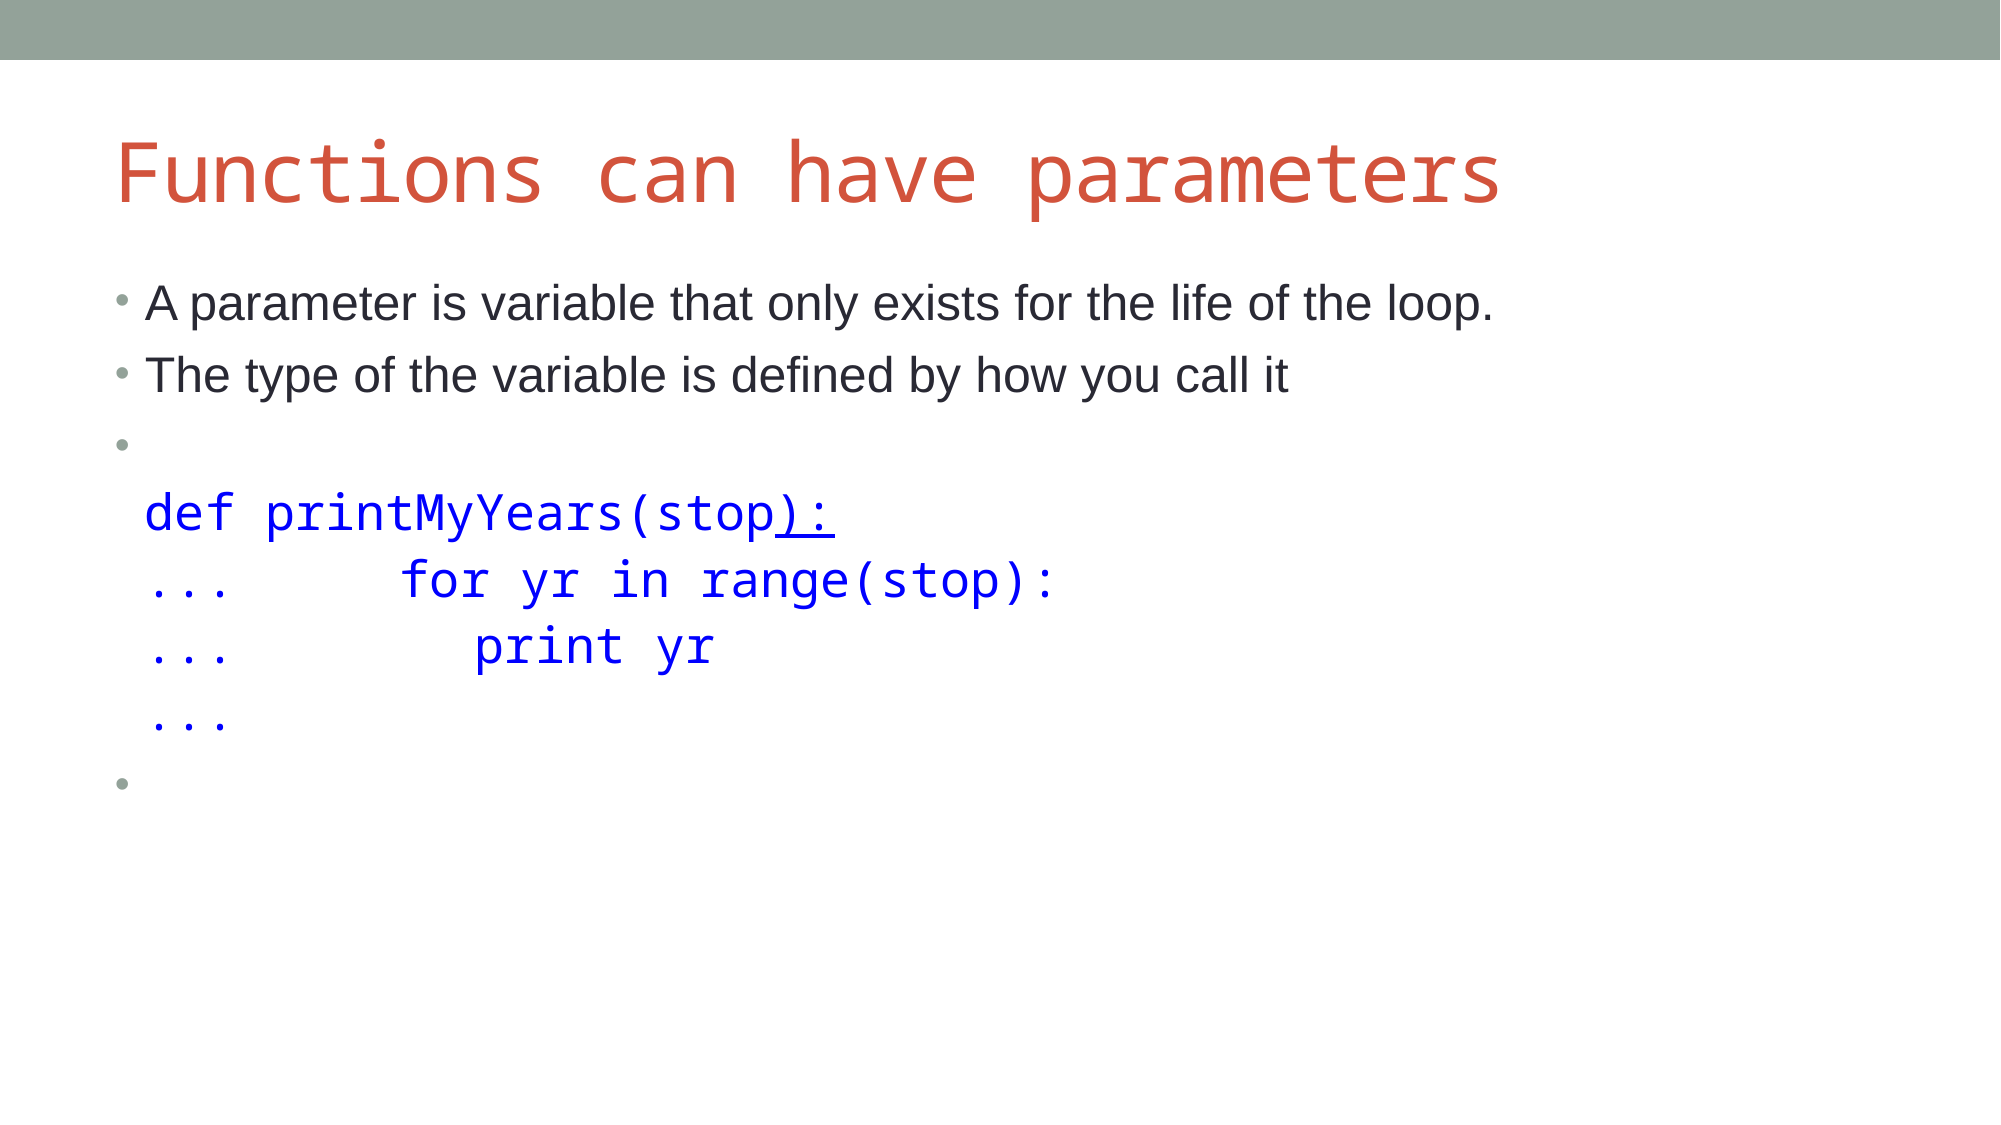

# Functions can have parameters
A parameter is variable that only exists for the life of the loop.
The type of the variable is defined by how you call it
def printMyYears(stop):
... 		for yr in range(stop):
... 			print yr
...